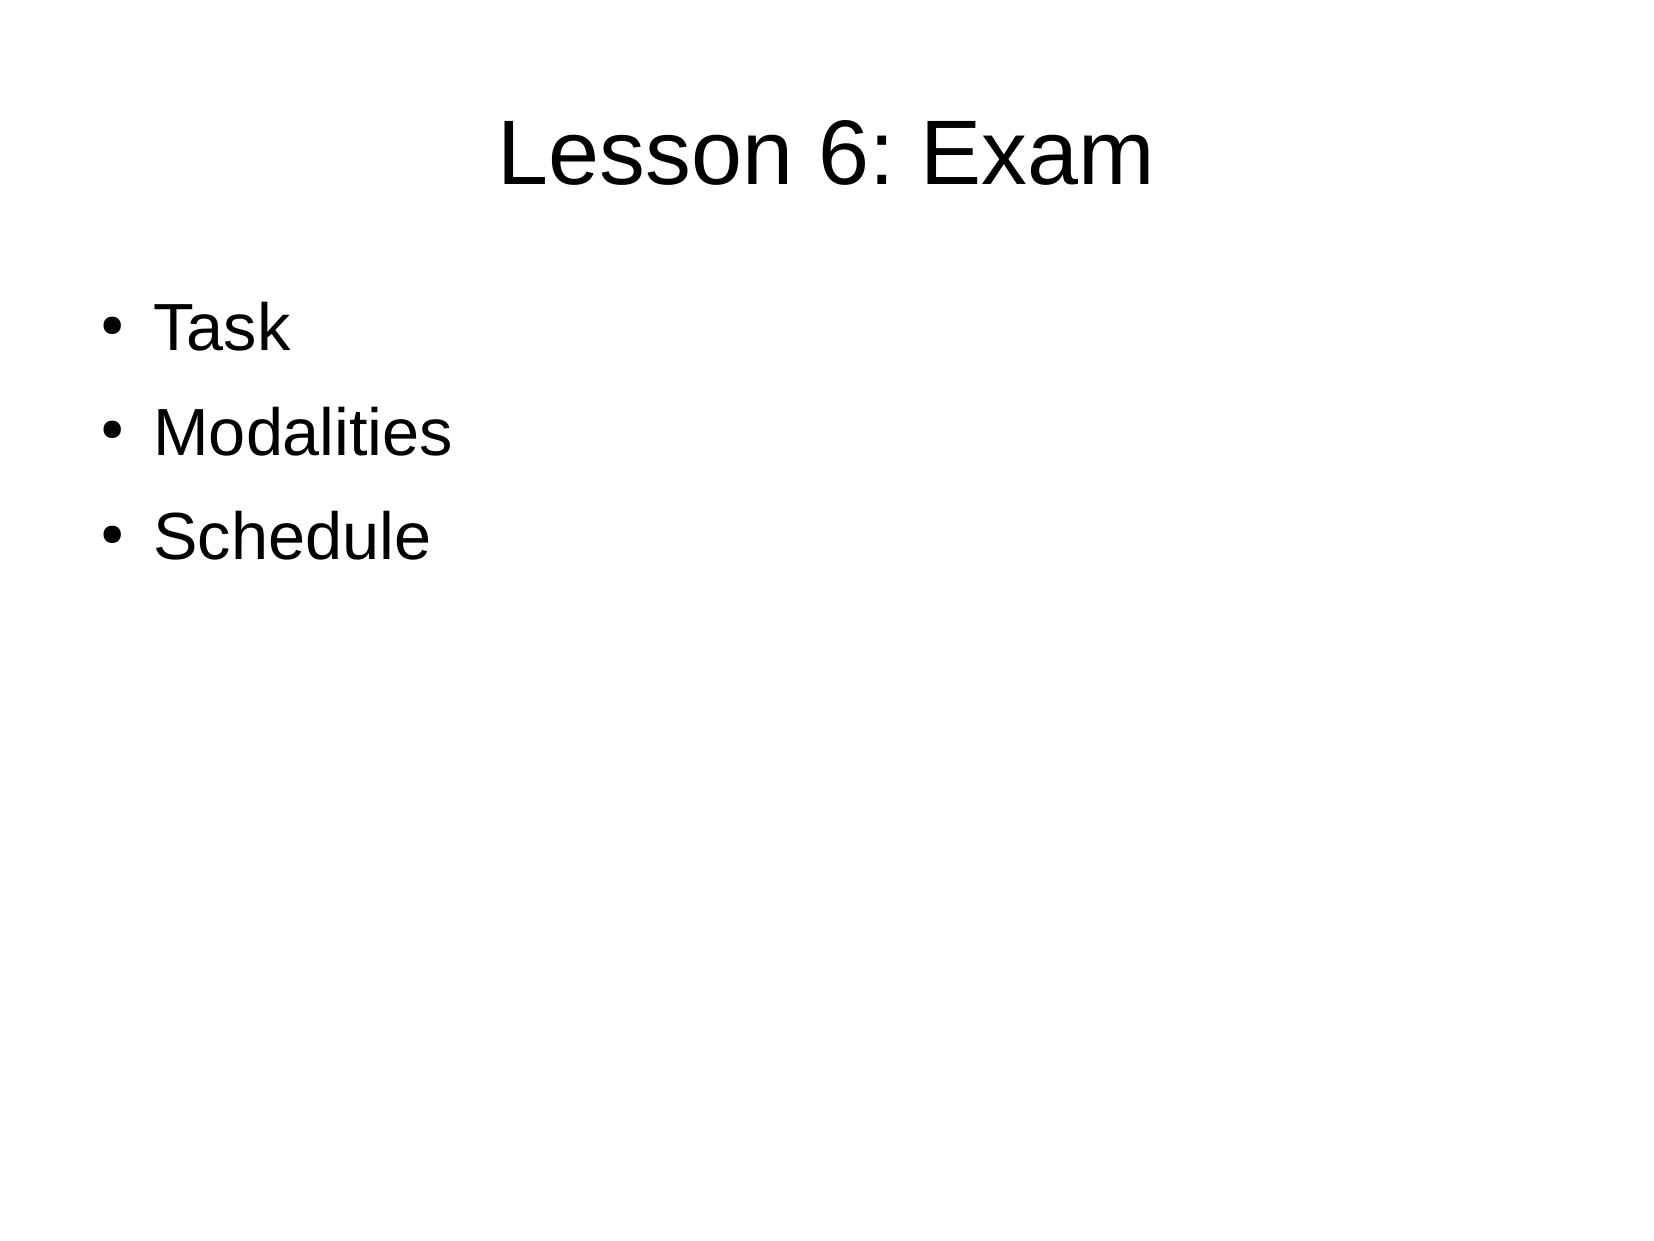

# Lesson 6: Exam
Task
Modalities
Schedule